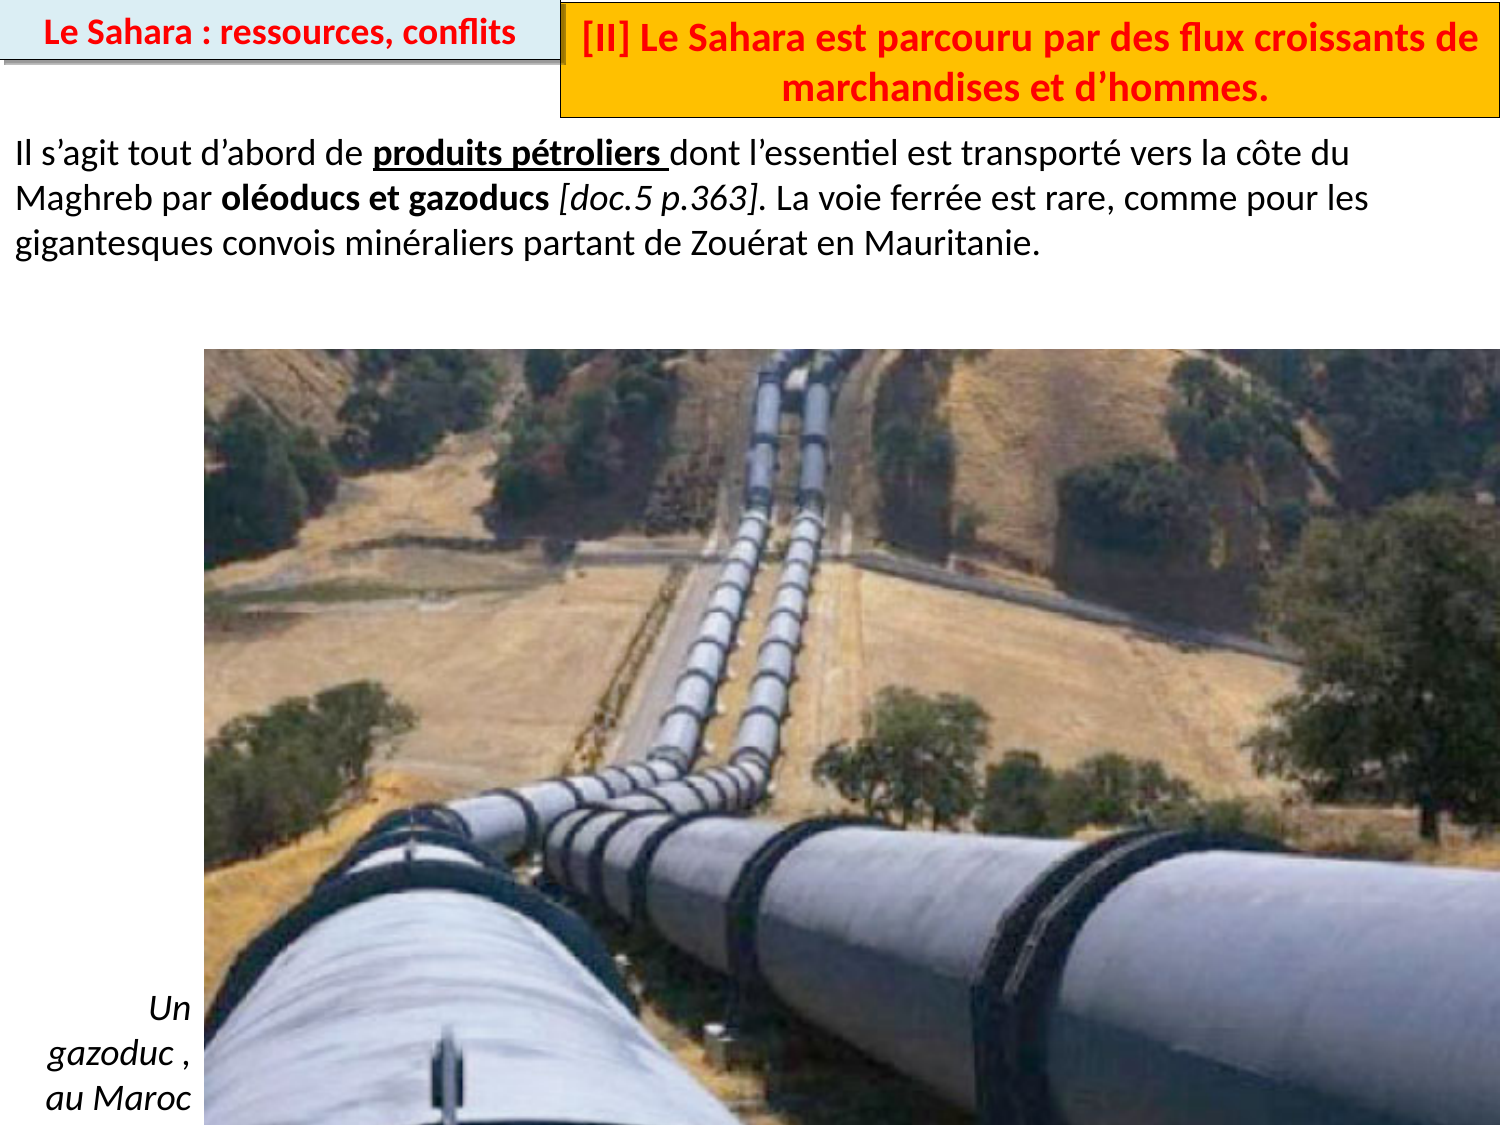

Le Sahara : ressources, conflits
[II] Le Sahara est parcouru par des flux croissants de marchandises et d’hommes.
Il s’agit tout d’abord de produits pétroliers dont l’essentiel est transporté vers la côte du Maghreb par oléoducs et gazoducs [doc.5 p.363]. La voie ferrée est rare, comme pour les gigantesques convois minéraliers partant de Zouérat en Mauritanie.
Un gazoduc , au Maroc